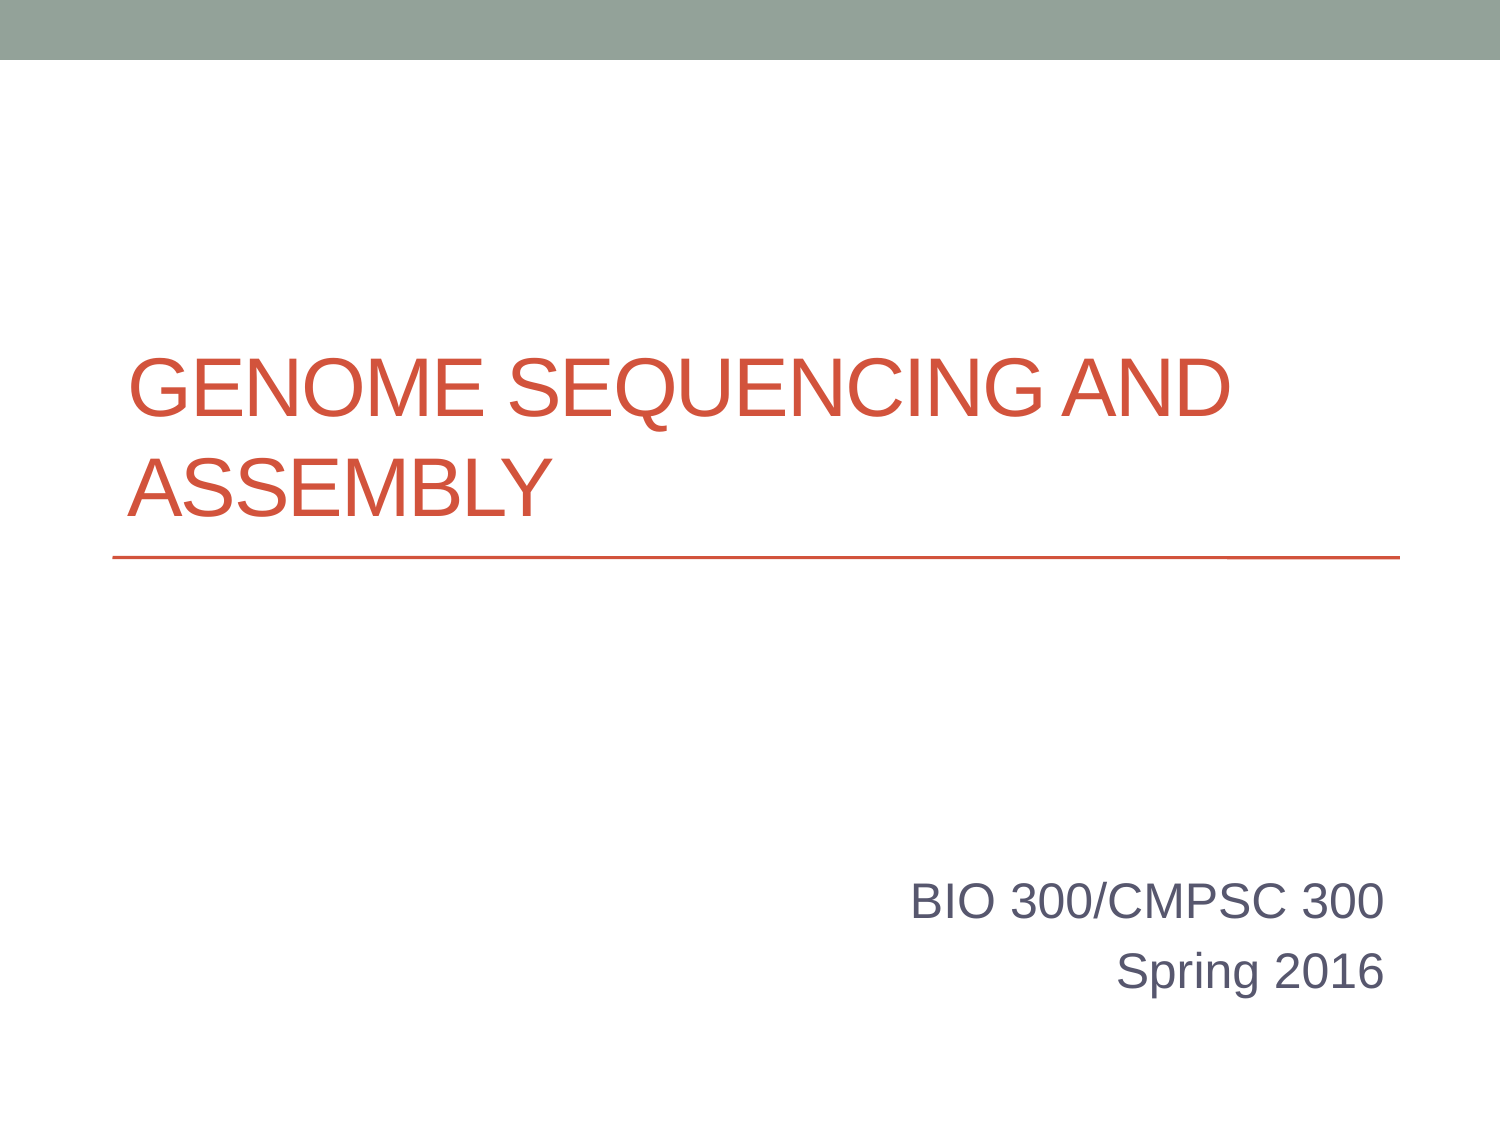

# GENOME Sequencing and Assembly
BIO 300/CMPSC 300
Spring 2016